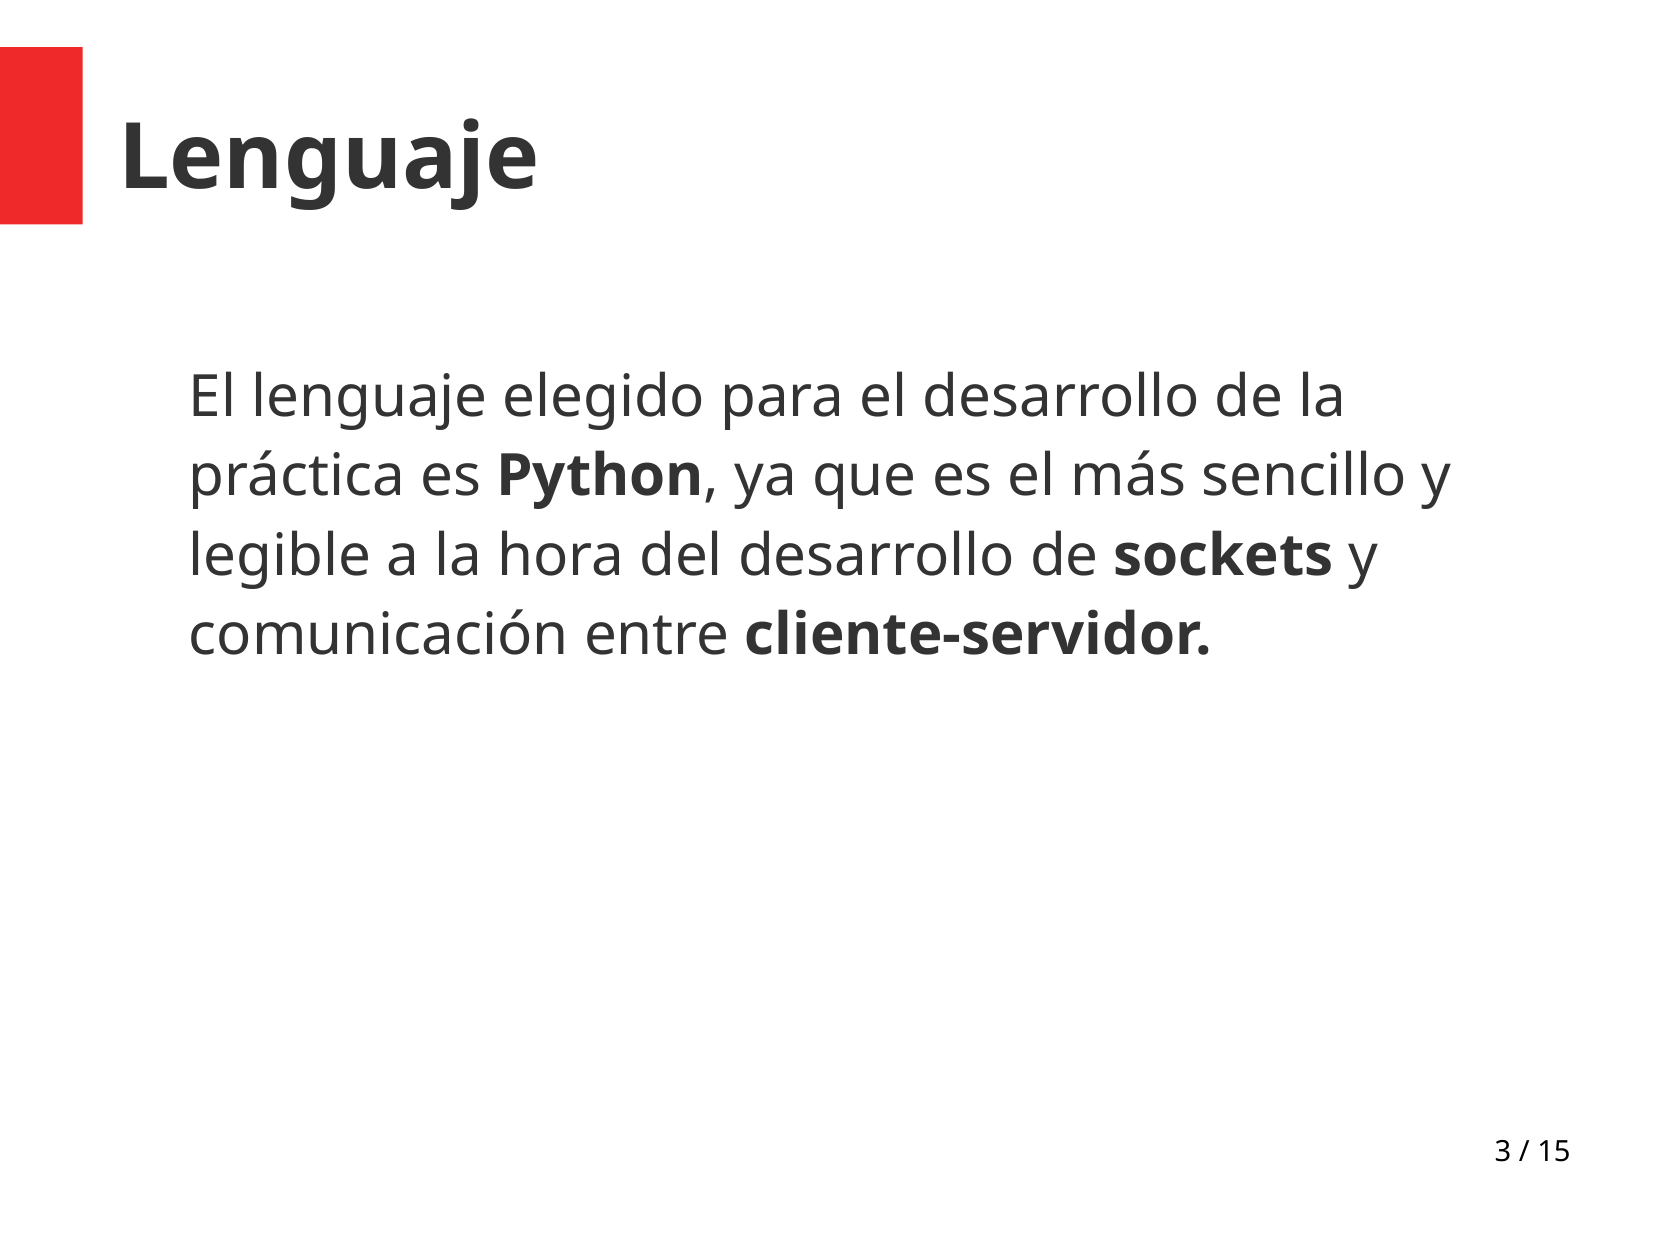

# Lenguaje
El lenguaje elegido para el desarrollo de la práctica es Python, ya que es el más sencillo y legible a la hora del desarrollo de sockets y comunicación entre cliente-servidor.
3